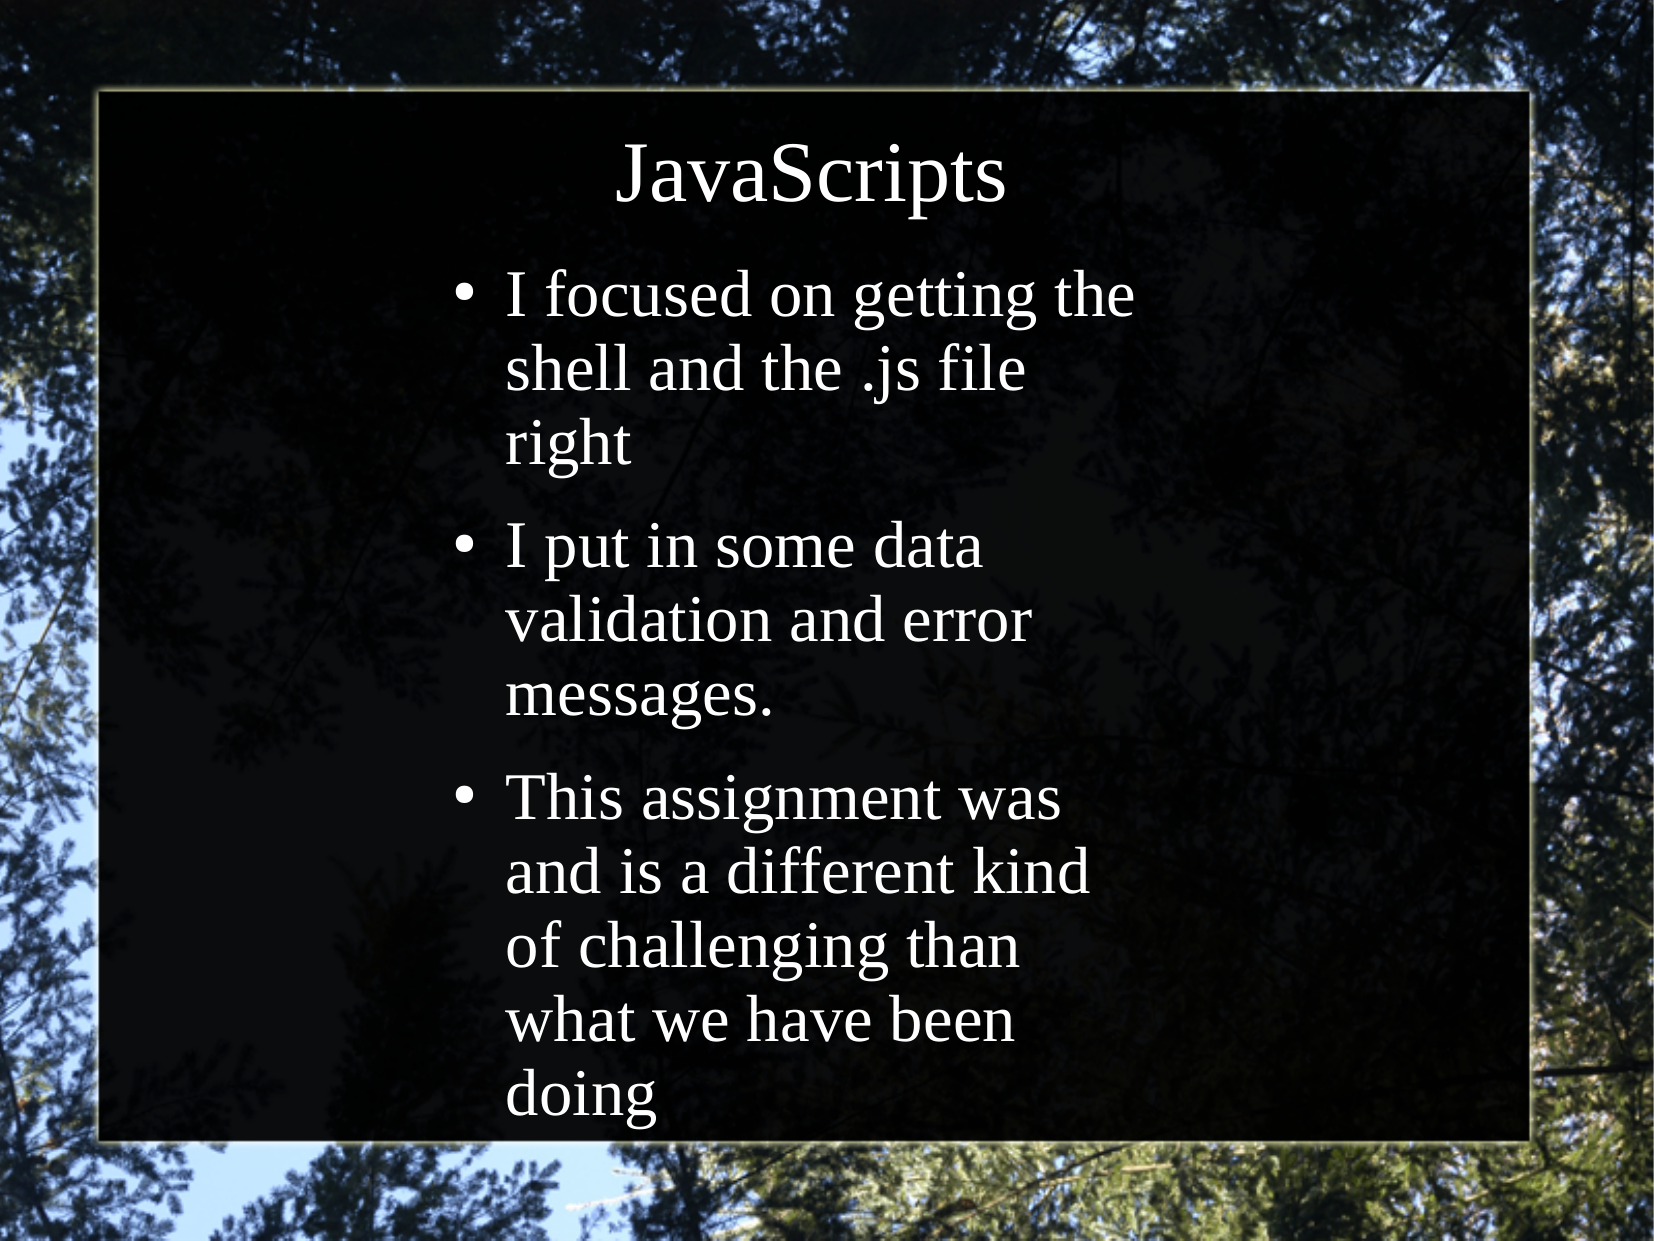

# JavaScripts
I focused on getting the shell and the .js file right
I put in some data validation and error messages.
This assignment was and is a different kind of challenging than what we have been doing